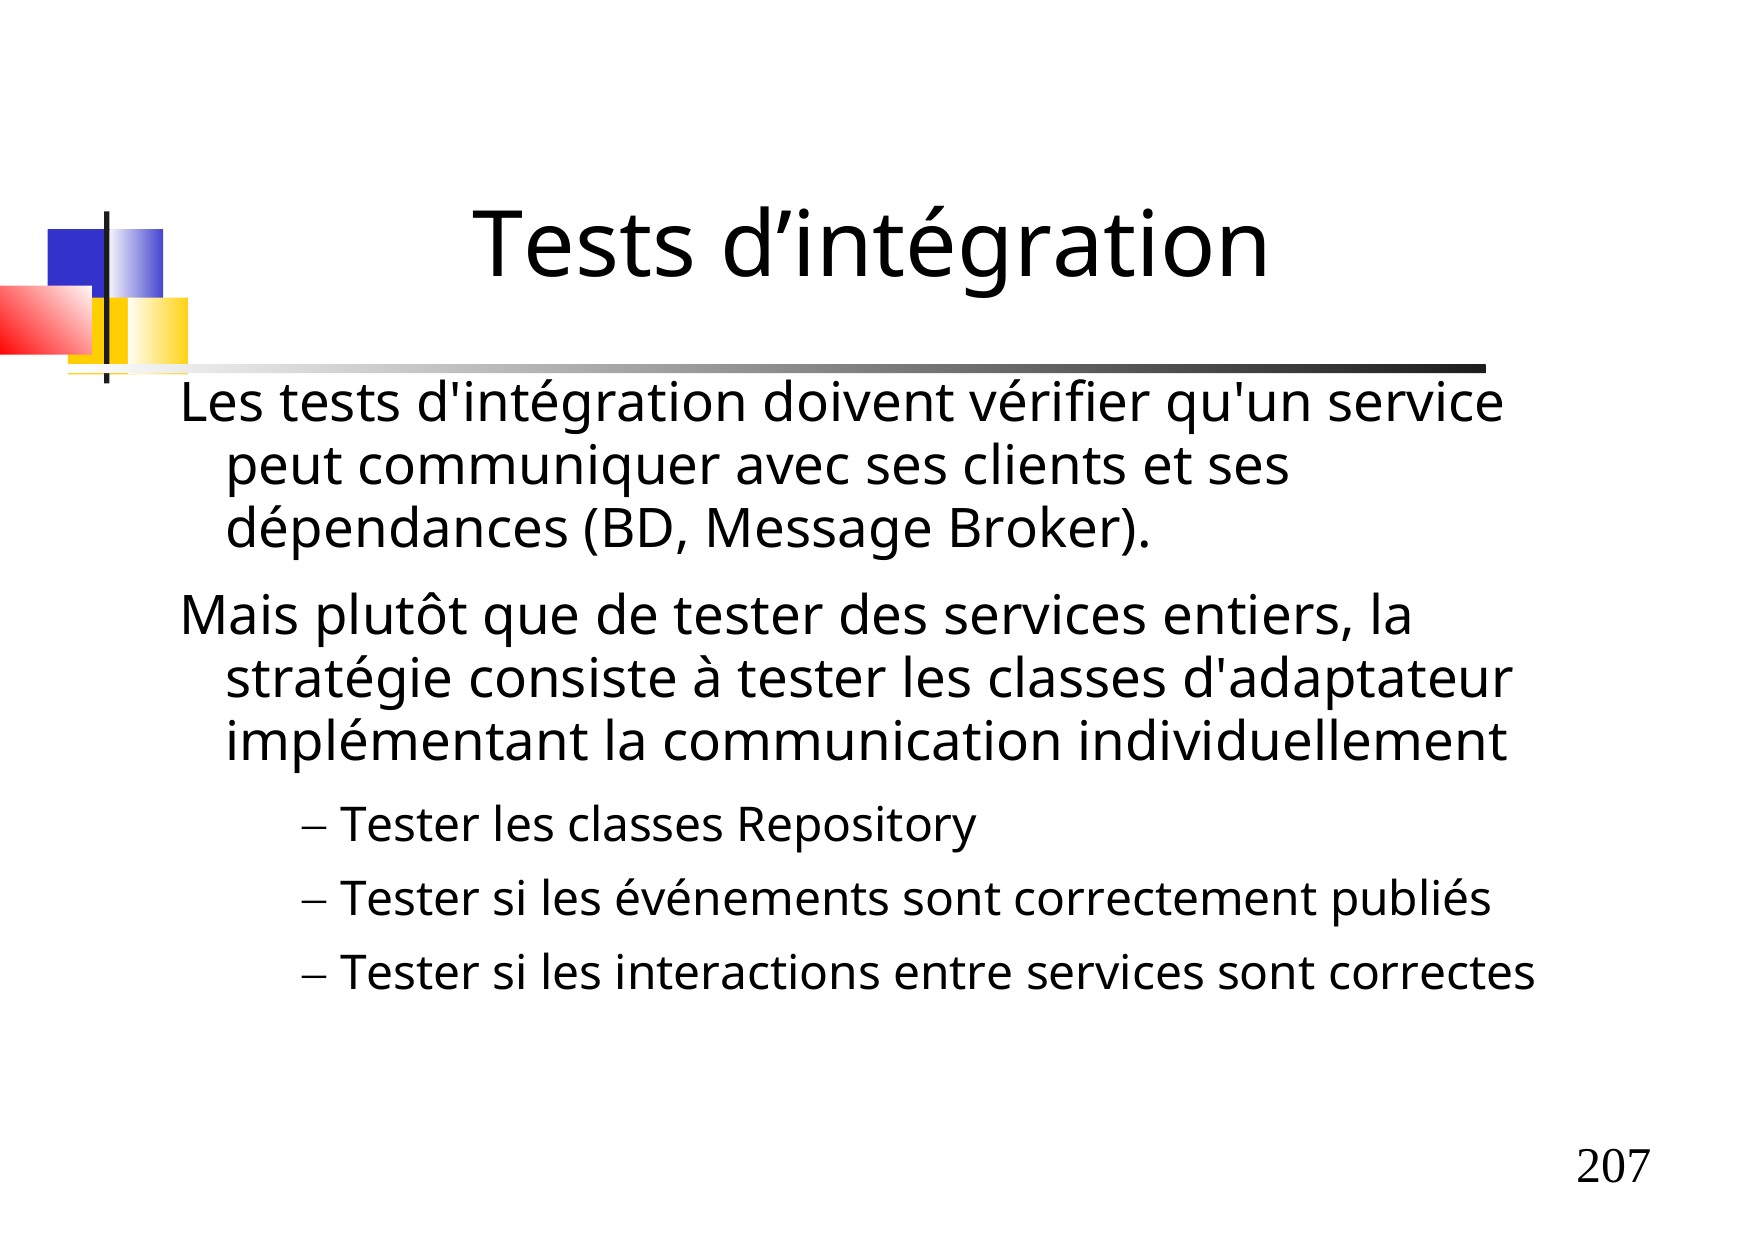

# Tests d’intégration
Les tests d'intégration doivent vérifier qu'un service peut communiquer avec ses clients et ses dépendances (BD, Message Broker).
Mais plutôt que de tester des services entiers, la stratégie consiste à tester les classes d'adaptateur implémentant la communication individuellement
Tester les classes Repository
Tester si les événements sont correctement publiés
Tester si les interactions entre services sont correctes